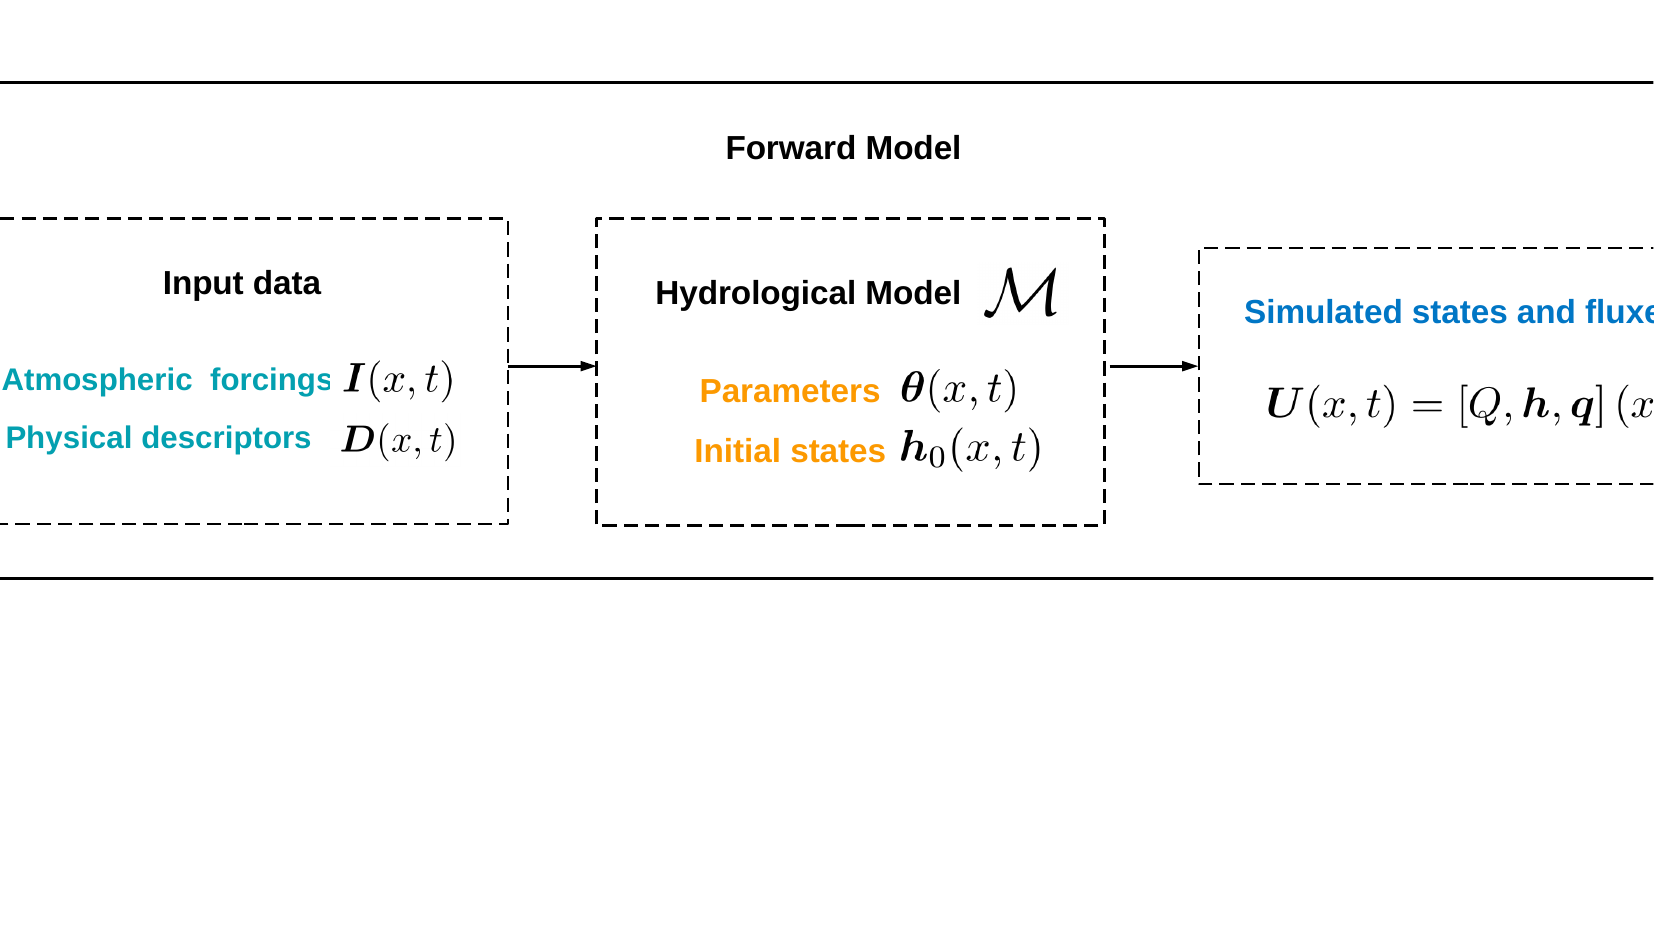

Flowchart graph: Forward problem statement
Forward Model
Input data
Atmospheric forcings
Physical descriptors
Hydrological Model
Parameters
Initial states
Simulated states and fluxes